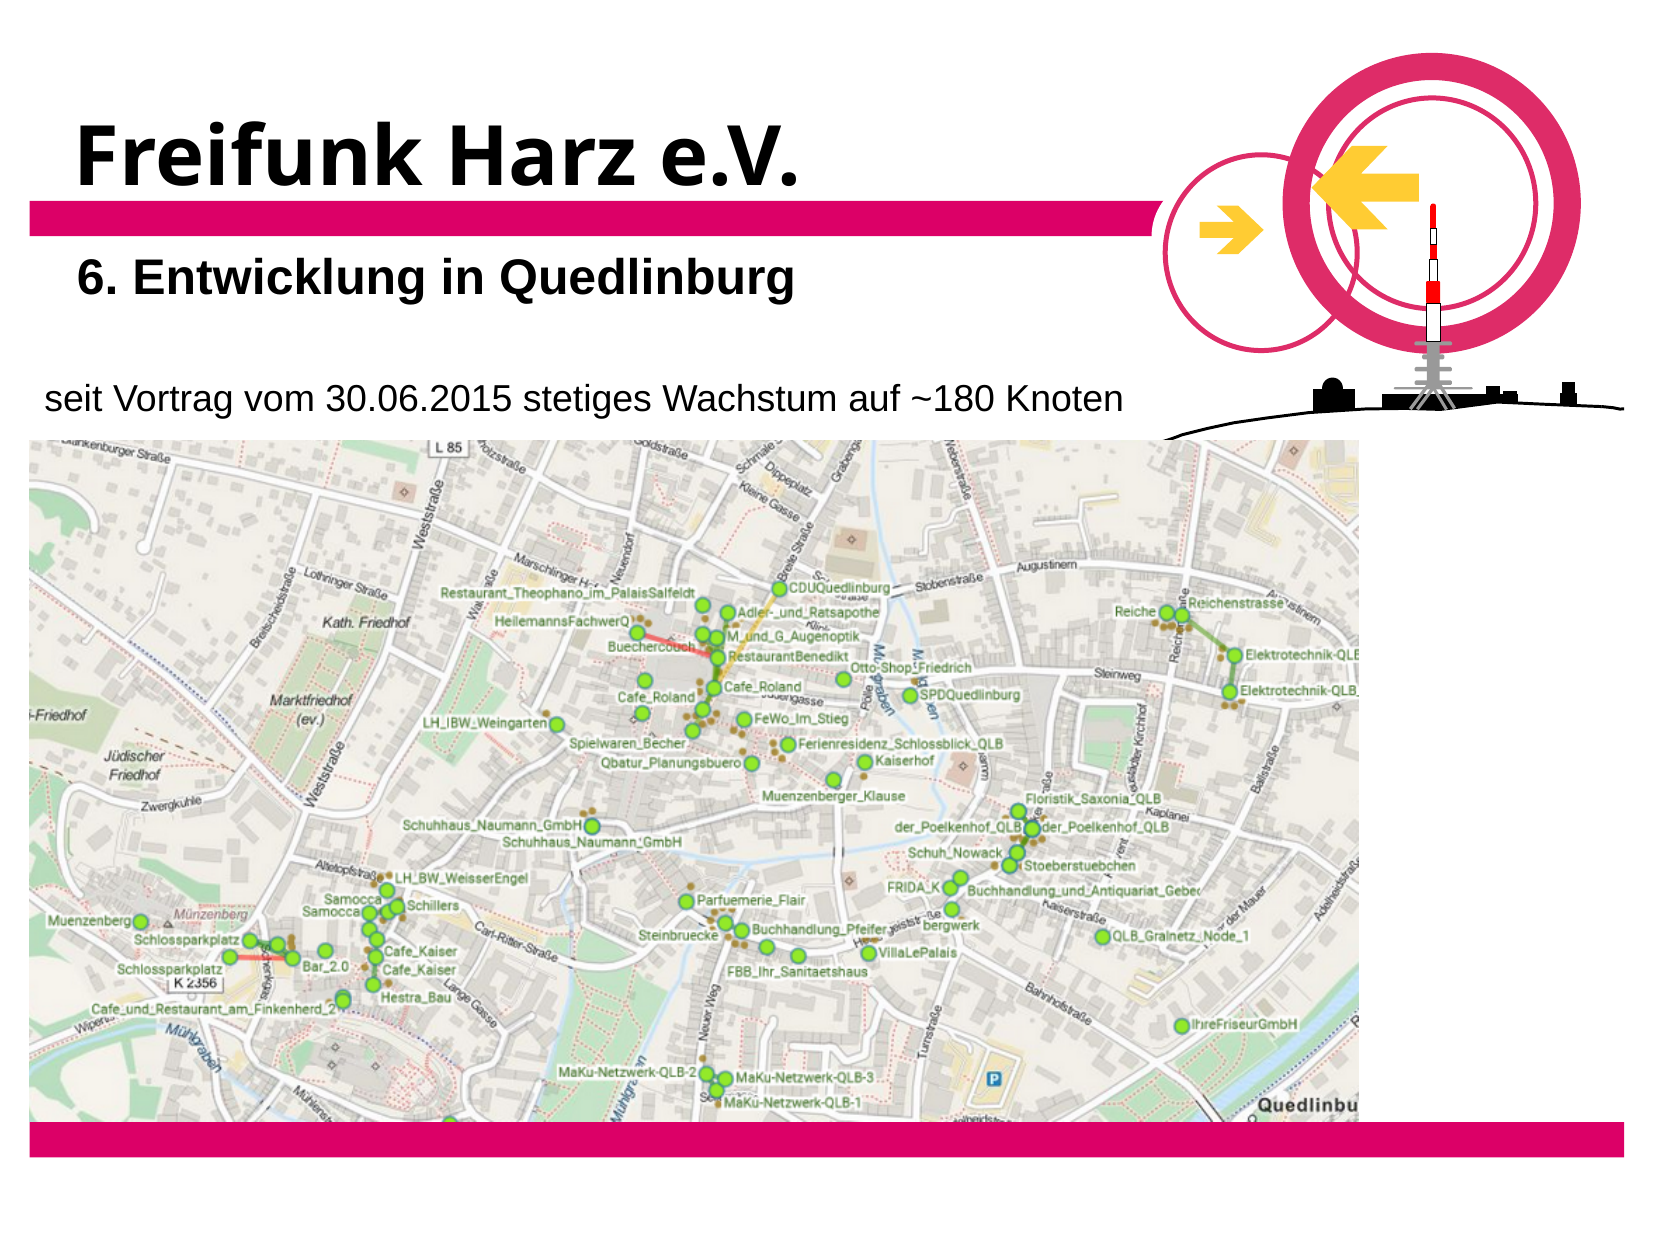

# 6. Entwicklung in Quedlinburg
seit Vortrag vom 30.06.2015 stetiges Wachstum auf ~180 Knoten